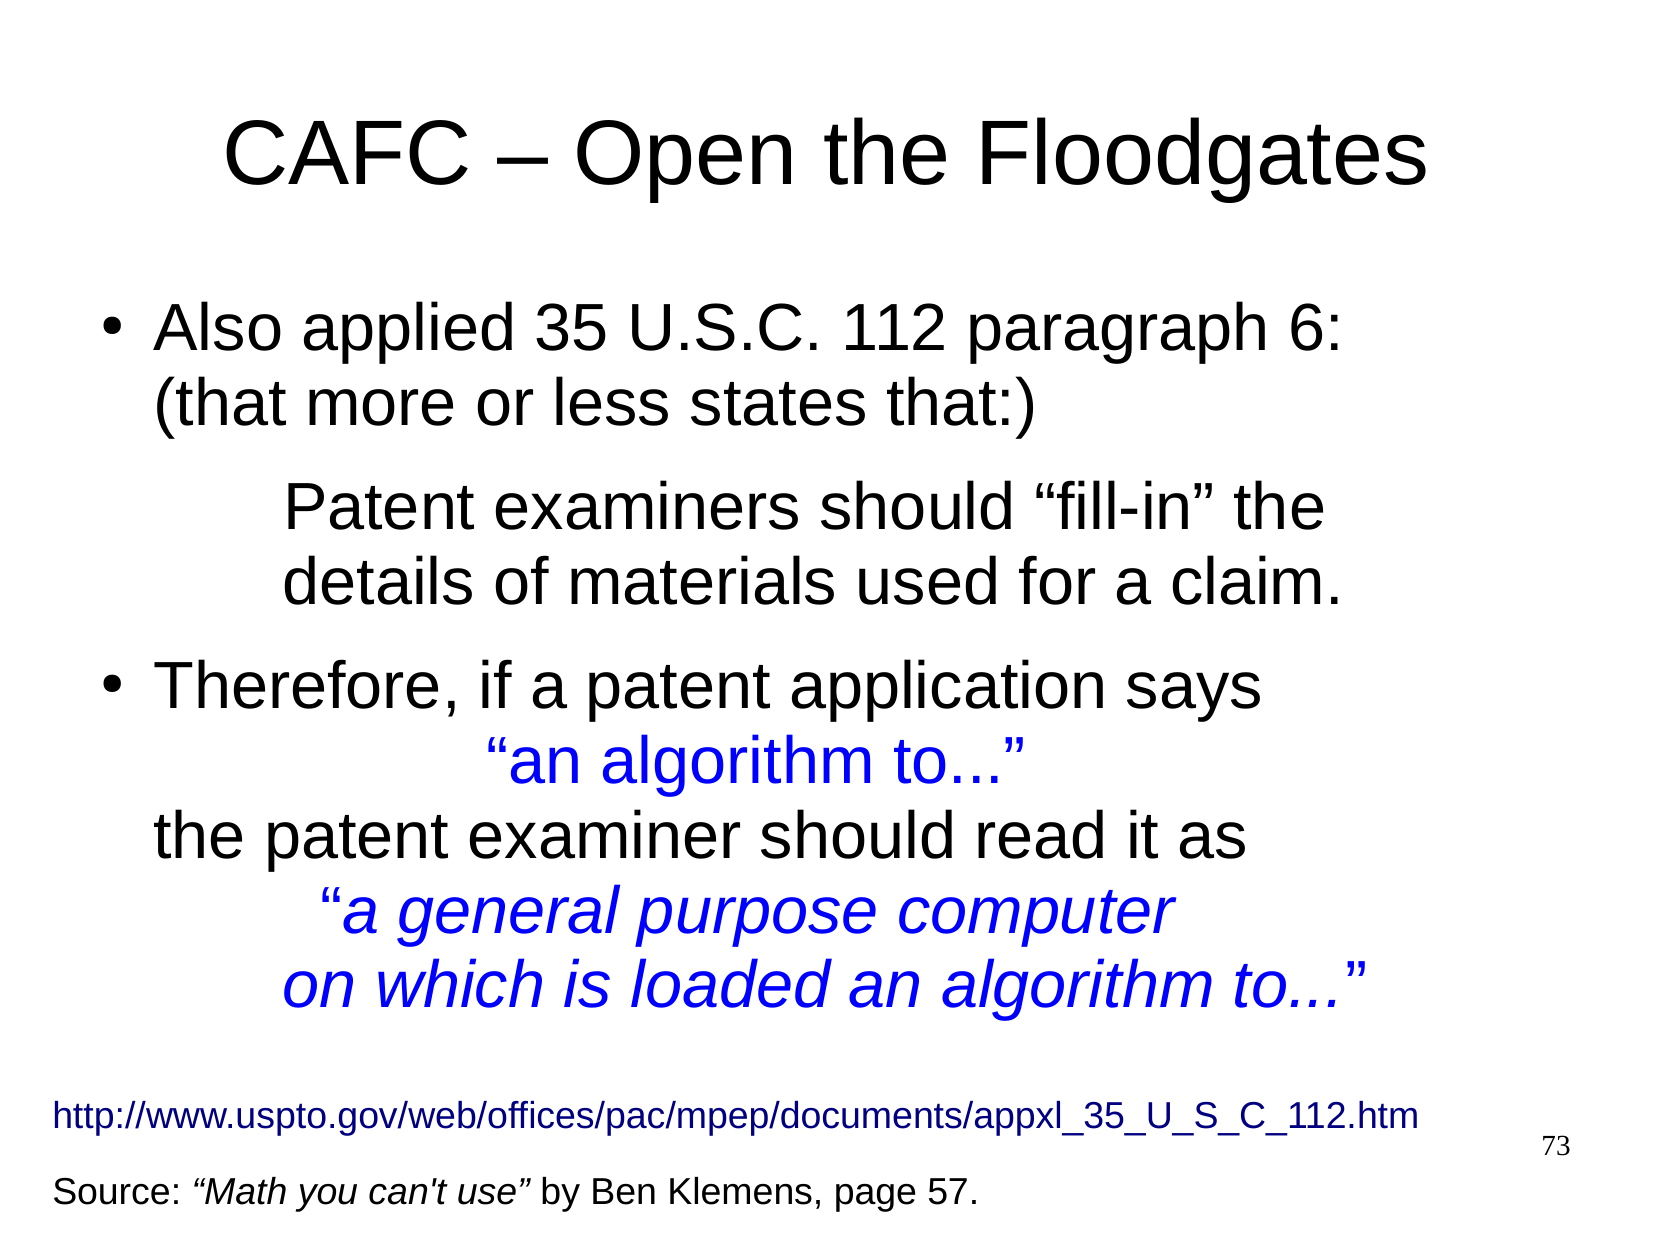

# CAFC – Open the Floodgates
Also applied 35 U.S.C. 112 paragraph 6:
(that more or less states that:)
 Patent examiners should “fill-in” the
 details of materials used for a claim.
Therefore, if a patent application says
 “an algorithm to...”
the patent examiner should read it as
 “a general purpose computer
 on which is loaded an algorithm to...”
http://www.uspto.gov/web/offices/pac/mpep/documents/appxl_35_U_S_C_112.htm
73
Source: “Math you can't use” by Ben Klemens, page 57.